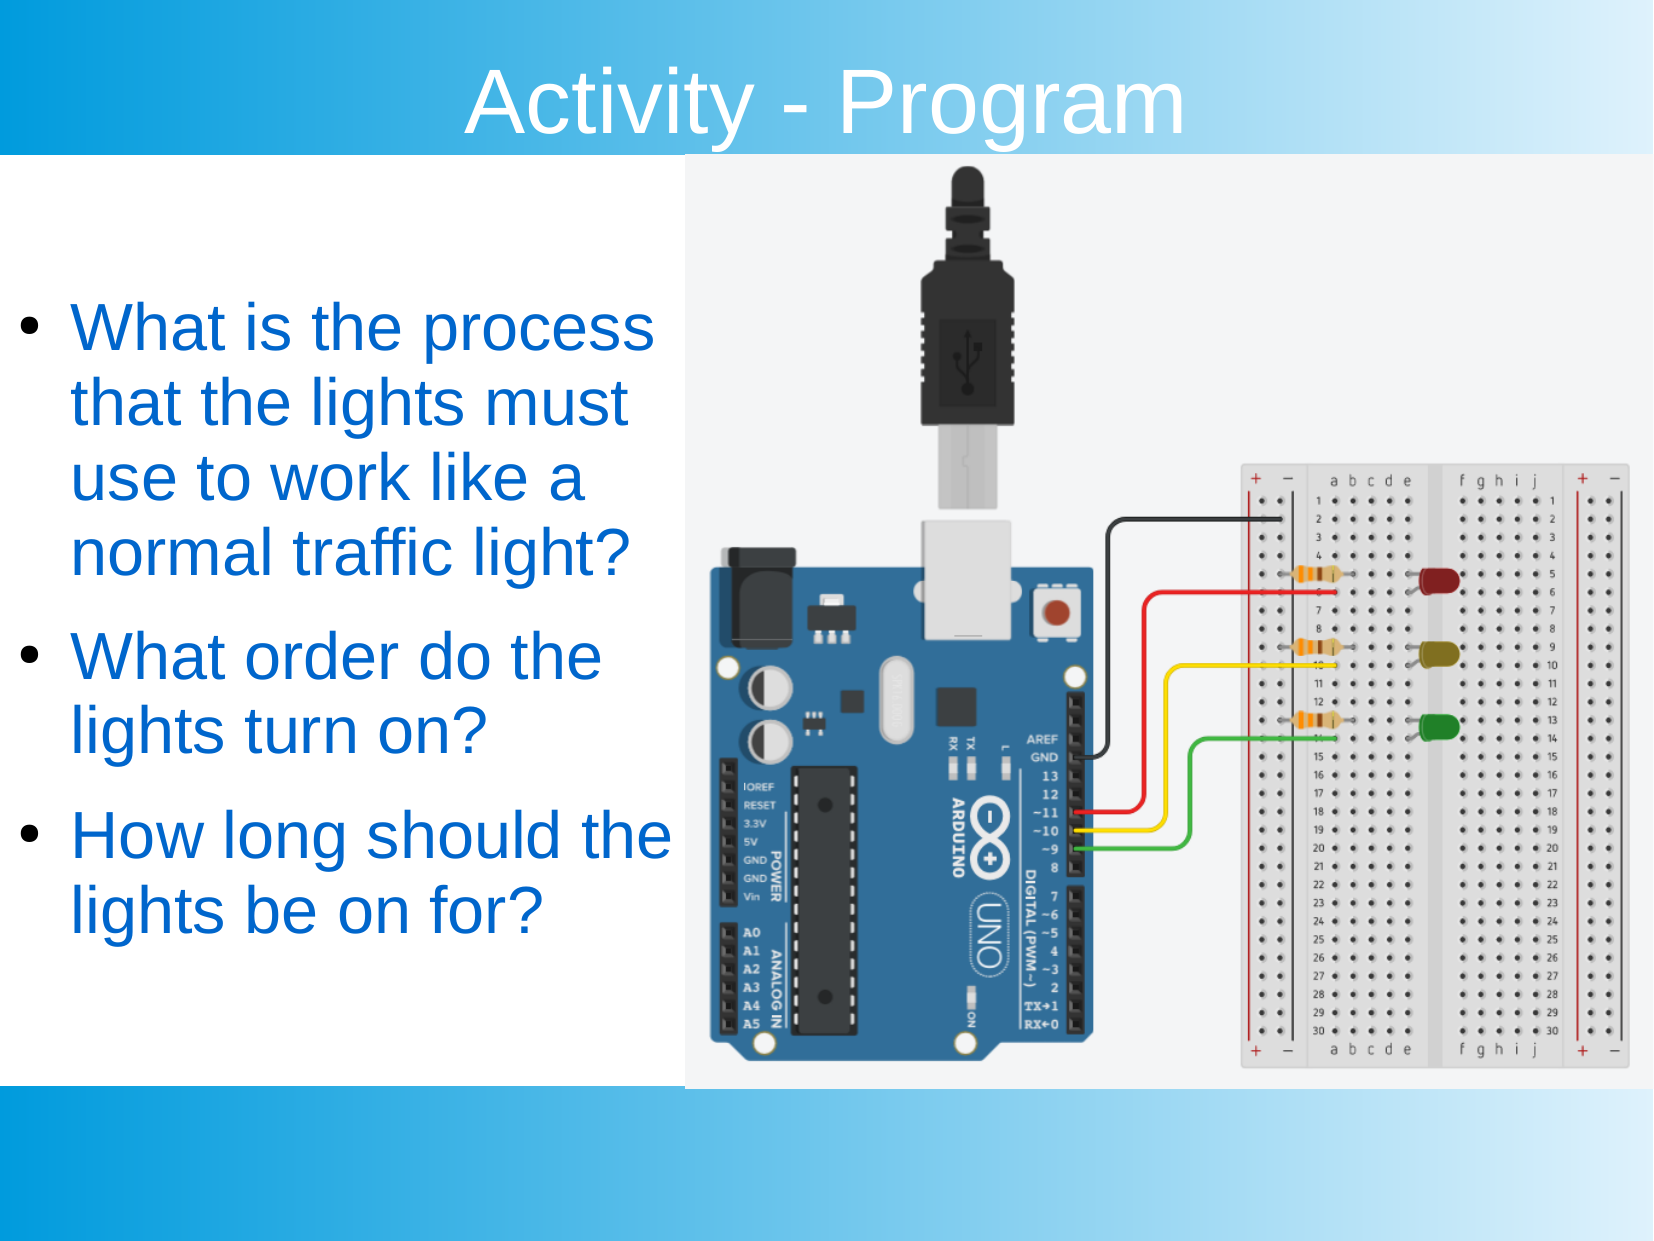

# Activity - Program
What is the process that the lights must use to work like a normal traffic light?
What order do the lights turn on?
How long should the lights be on for?